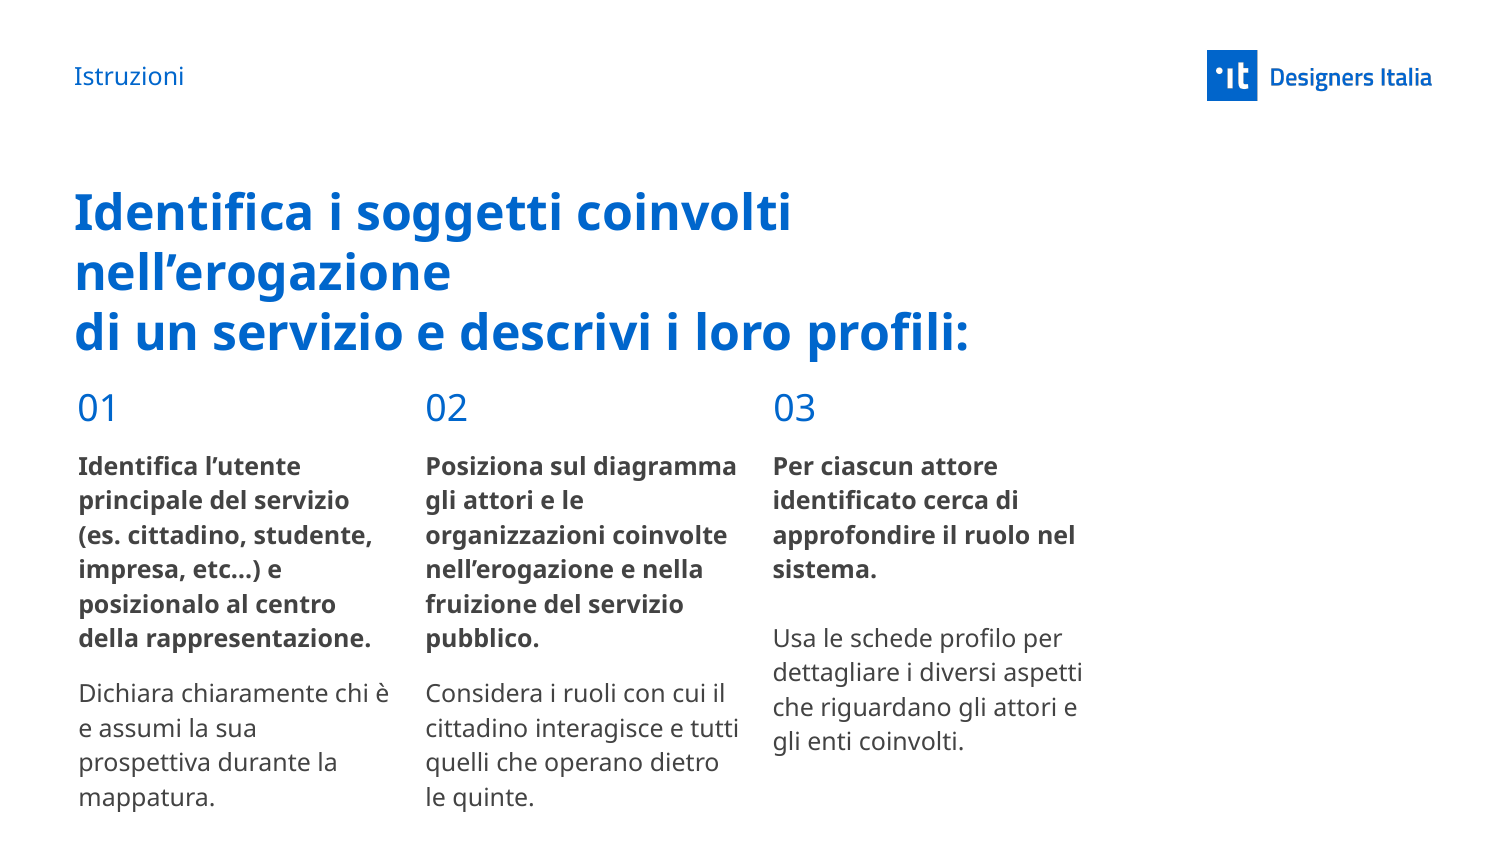

Istruzioni
Identifica i soggetti coinvolti nell’erogazione
di un servizio e descrivi i loro profili:
01
02
03
Identifica l’utente principale del servizio (es. cittadino, studente, impresa, etc…) e posizionalo al centro della rappresentazione.
Dichiara chiaramente chi è e assumi la sua prospettiva durante la mappatura.
Posiziona sul diagramma gli attori e le organizzazioni coinvolte nell’erogazione e nella fruizione del servizio pubblico.
Considera i ruoli con cui il cittadino interagisce e tutti quelli che operano dietro le quinte.
Per ciascun attore identificato cerca di approfondire il ruolo nel sistema.
Usa le schede profilo per dettagliare i diversi aspetti che riguardano gli attori e gli enti coinvolti.